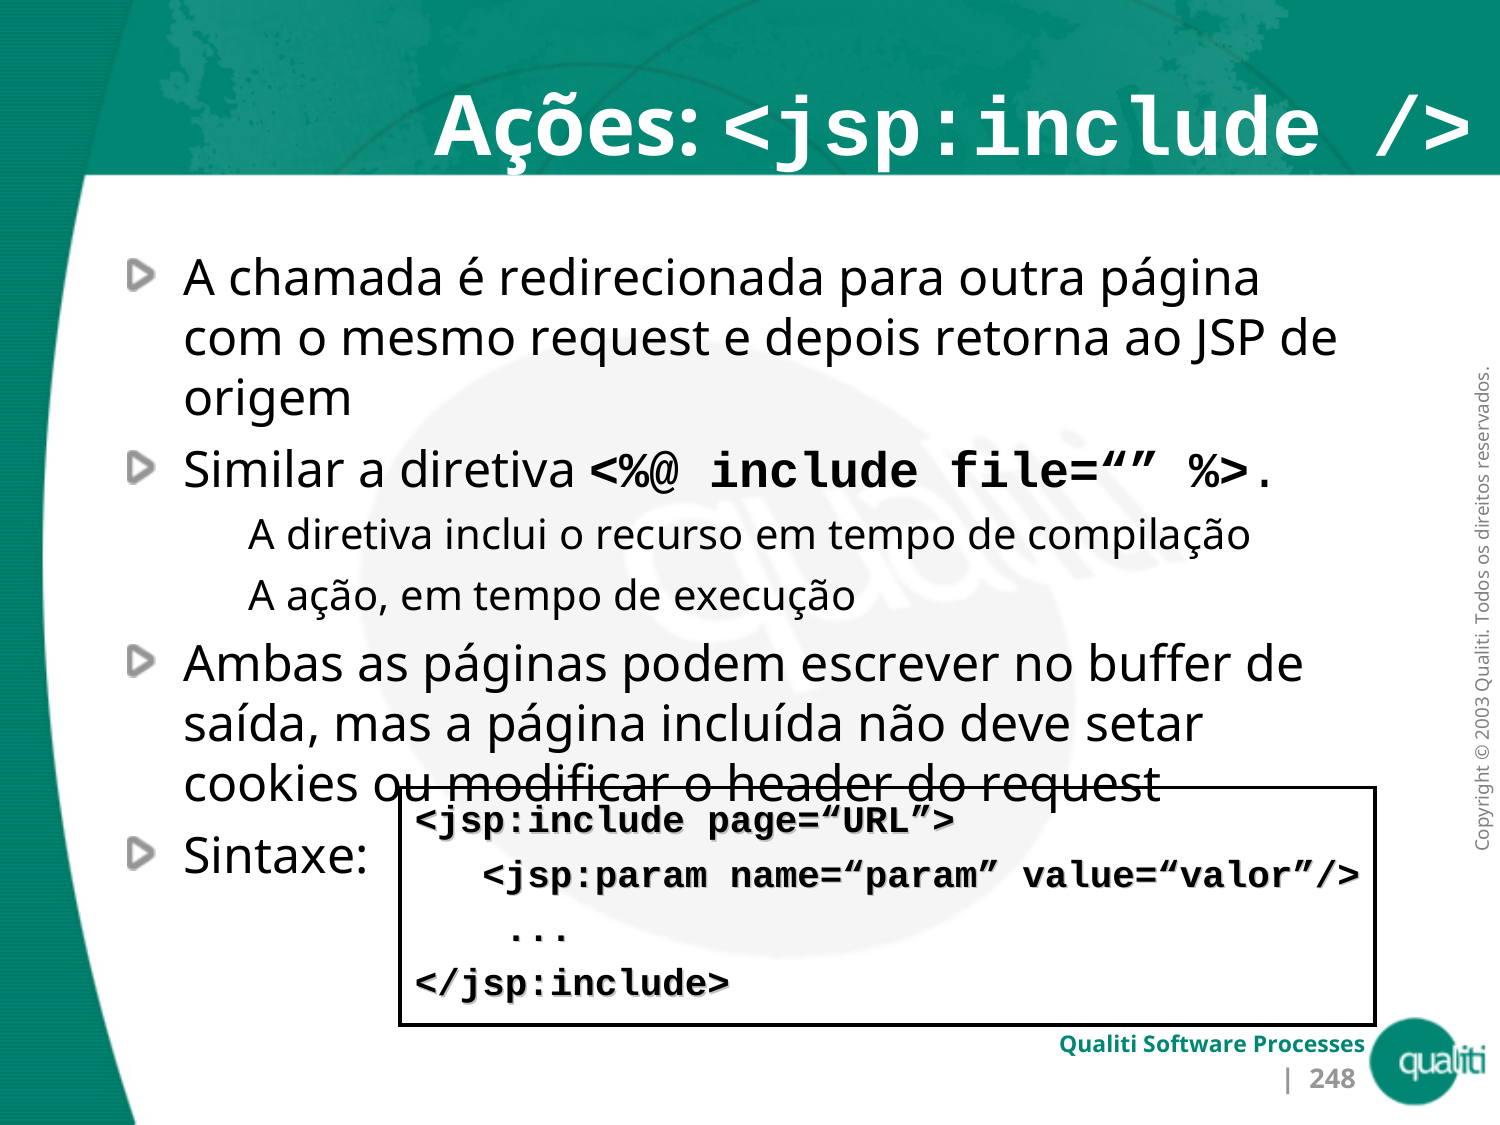

# Ações: <jsp:include />
A chamada é redirecionada para outra página com o mesmo request e depois retorna ao JSP de origem
Similar a diretiva <%@ include file=“” %>.
A diretiva inclui o recurso em tempo de compilação
A ação, em tempo de execução
Ambas as páginas podem escrever no buffer de saída, mas a página incluída não deve setar cookies ou modificar o header do request
Sintaxe:
<jsp:include page=“URL”>
 <jsp:param name=“param” value=“valor”/>
 ...
</jsp:include>